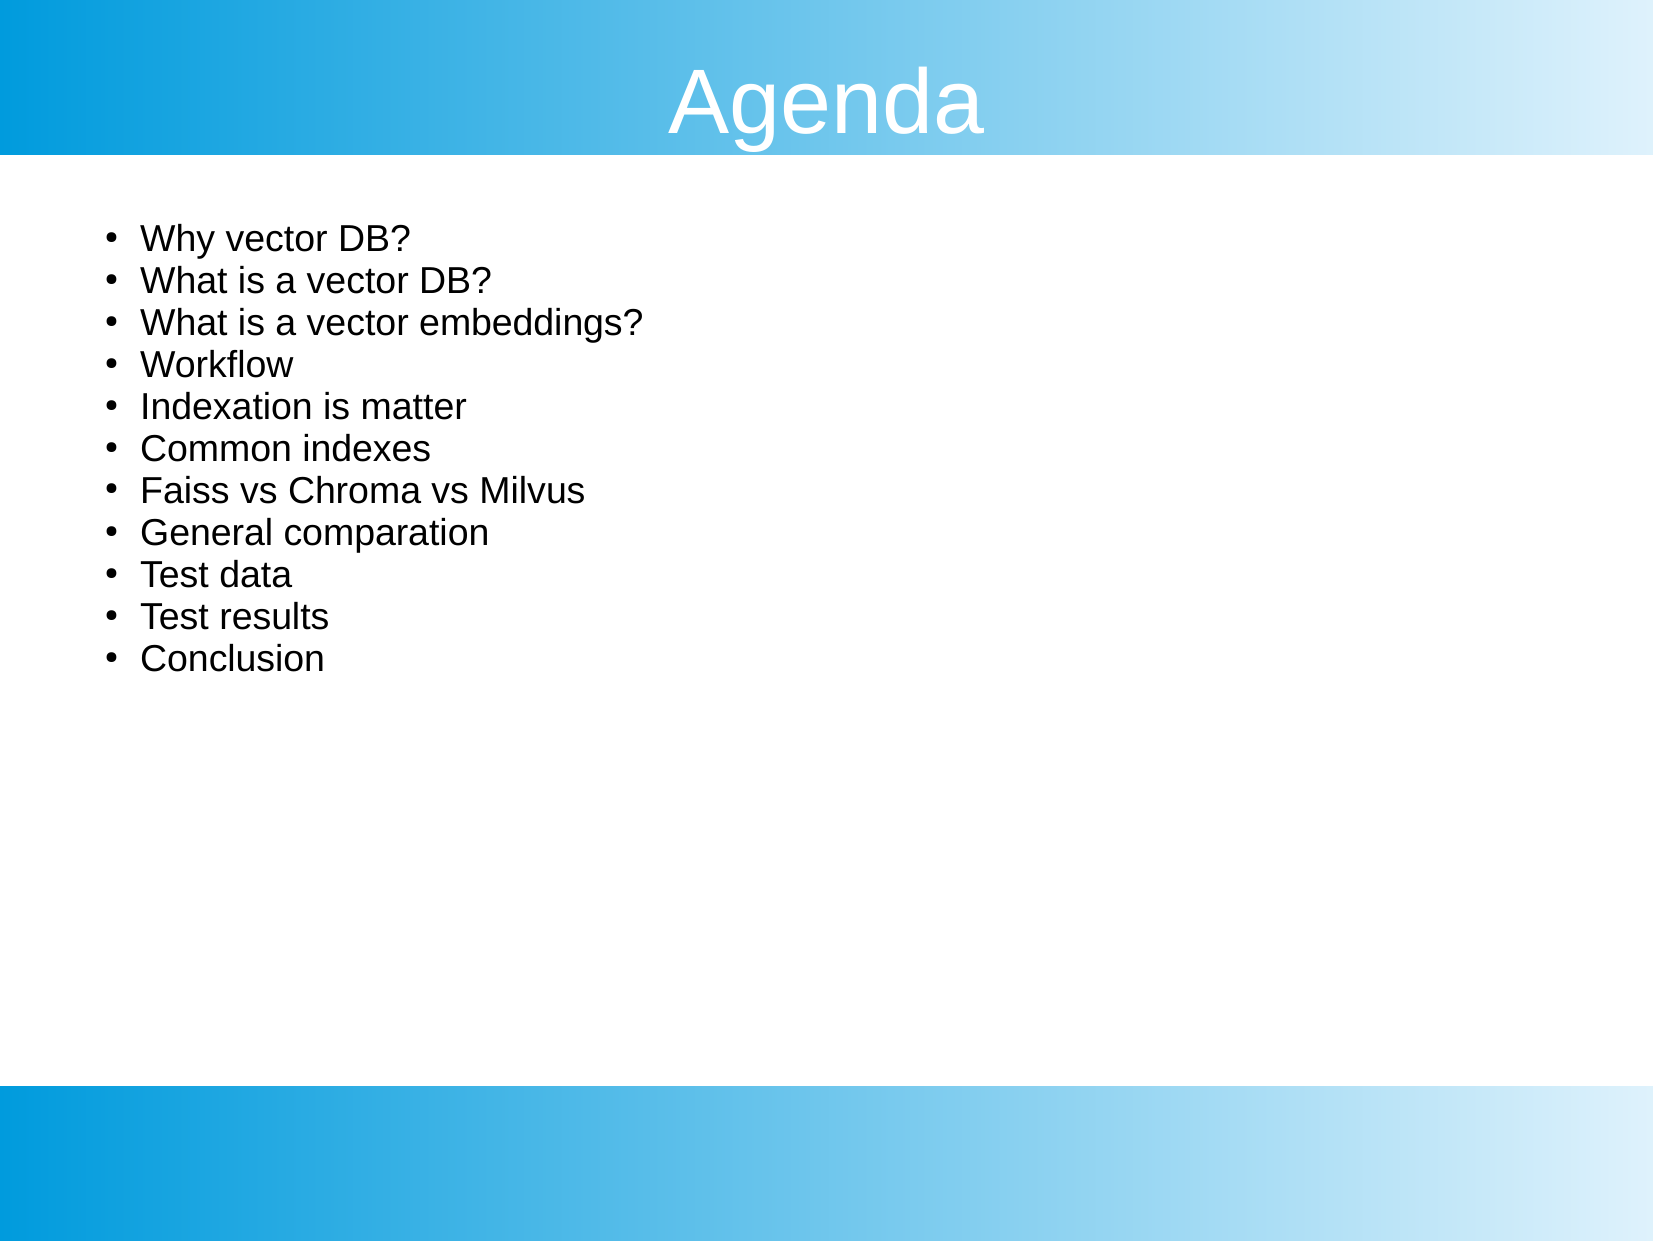

# Agenda
Why vector DB?
What is a vector DB?
What is a vector embeddings?
Workflow
Indexation is matter
Common indexes
Faiss vs Chroma vs Milvus
General comparation
Test data
Test results
Conclusion